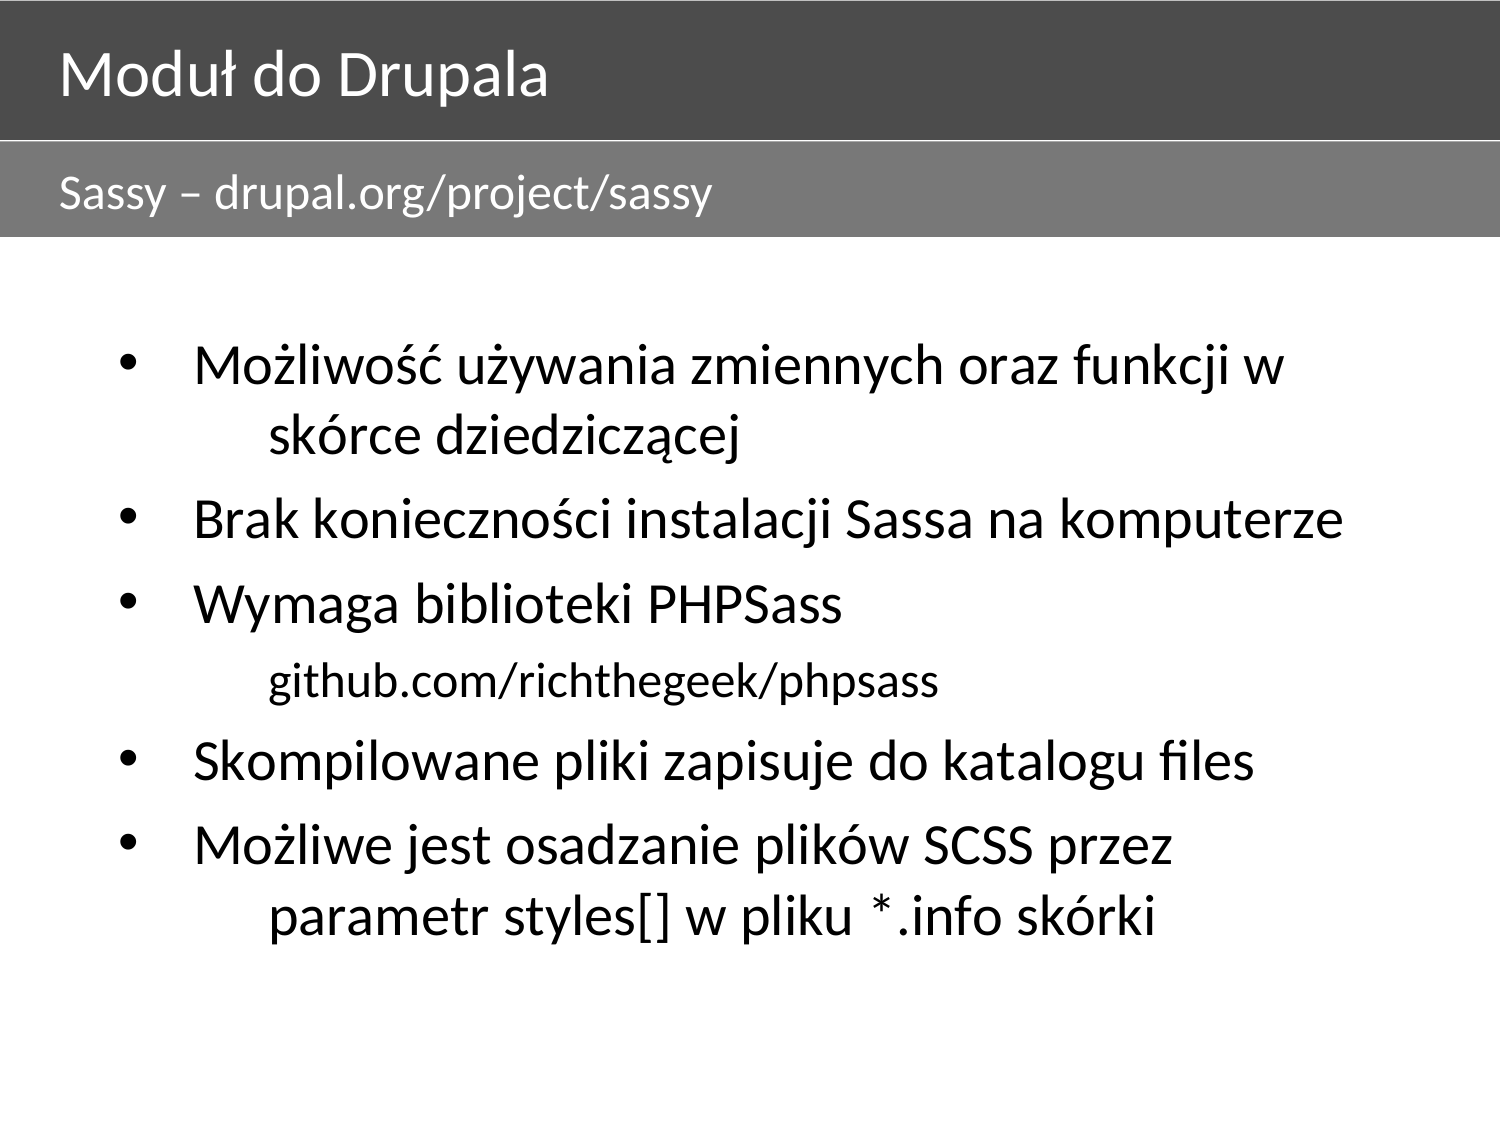

Moduł do Drupala
Sassy – drupal.org/project/sassy
# Możliwość używania zmiennych oraz funkcji w skórce dziedziczącej
Brak konieczności instalacji Sassa na komputerze
Wymaga biblioteki PHPSass
github.com/richthegeek/phpsass
Skompilowane pliki zapisuje do katalogu files
Możliwe jest osadzanie plików SCSS przez parametr styles[] w pliku *.info skórki